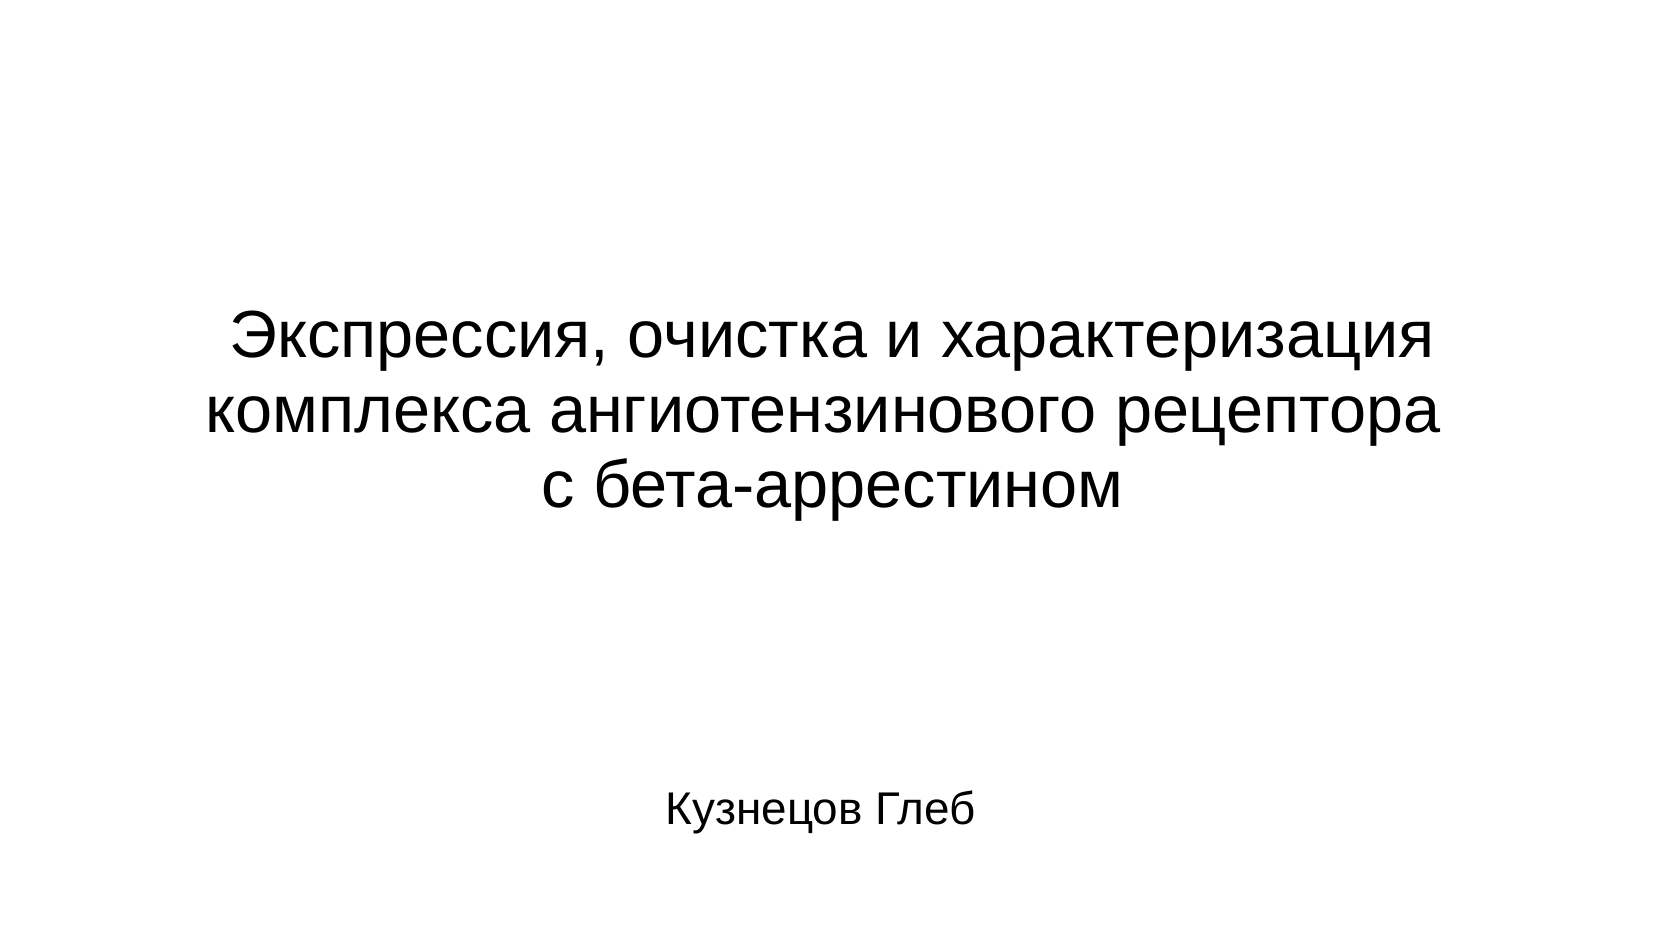

Экспрессия, очистка и характеризация комплекса ангиотензинового рецептора
с бета-аррестином
# Кузнецов Глеб